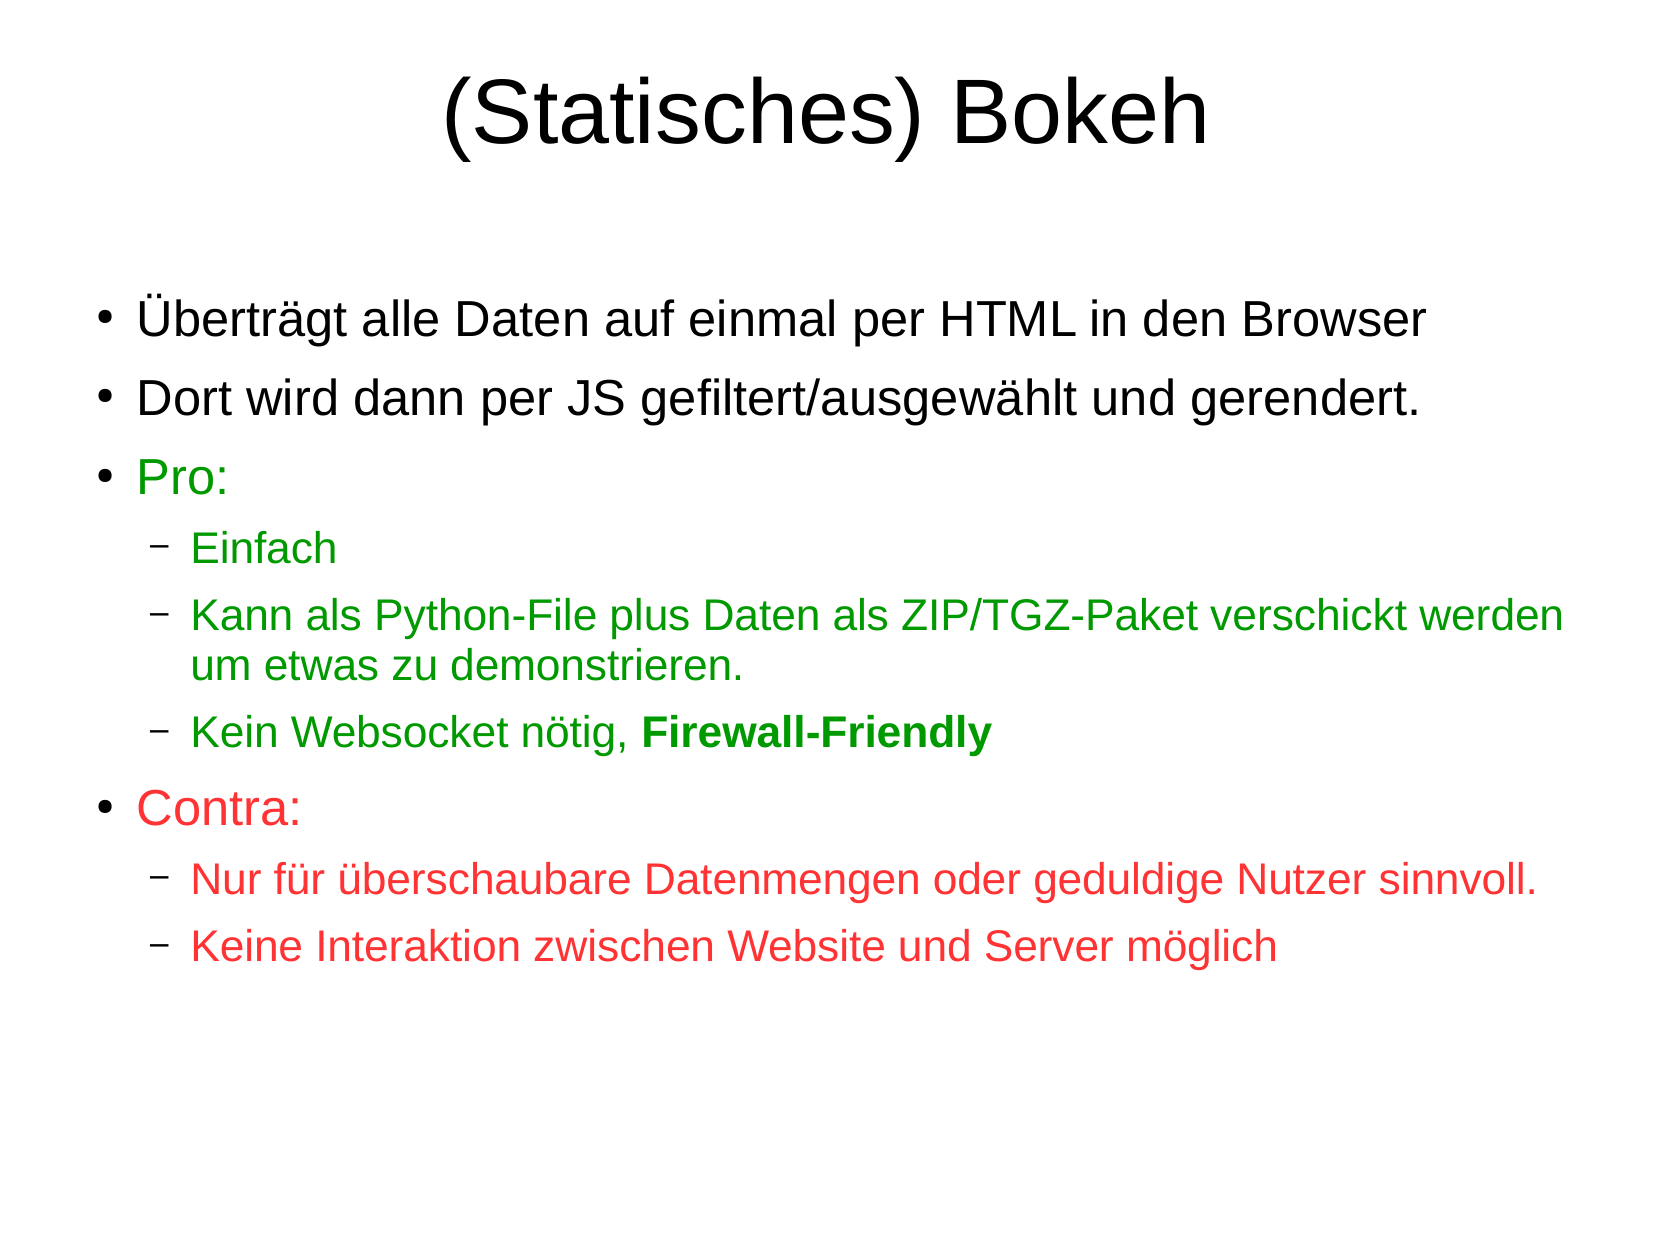

# (Statisches) Bokeh
Überträgt alle Daten auf einmal per HTML in den Browser
Dort wird dann per JS gefiltert/ausgewählt und gerendert.
Pro:
Einfach
Kann als Python-File plus Daten als ZIP/TGZ-Paket verschickt werden um etwas zu demonstrieren.
Kein Websocket nötig, Firewall-Friendly
Contra:
Nur für überschaubare Datenmengen oder geduldige Nutzer sinnvoll.
Keine Interaktion zwischen Website und Server möglich